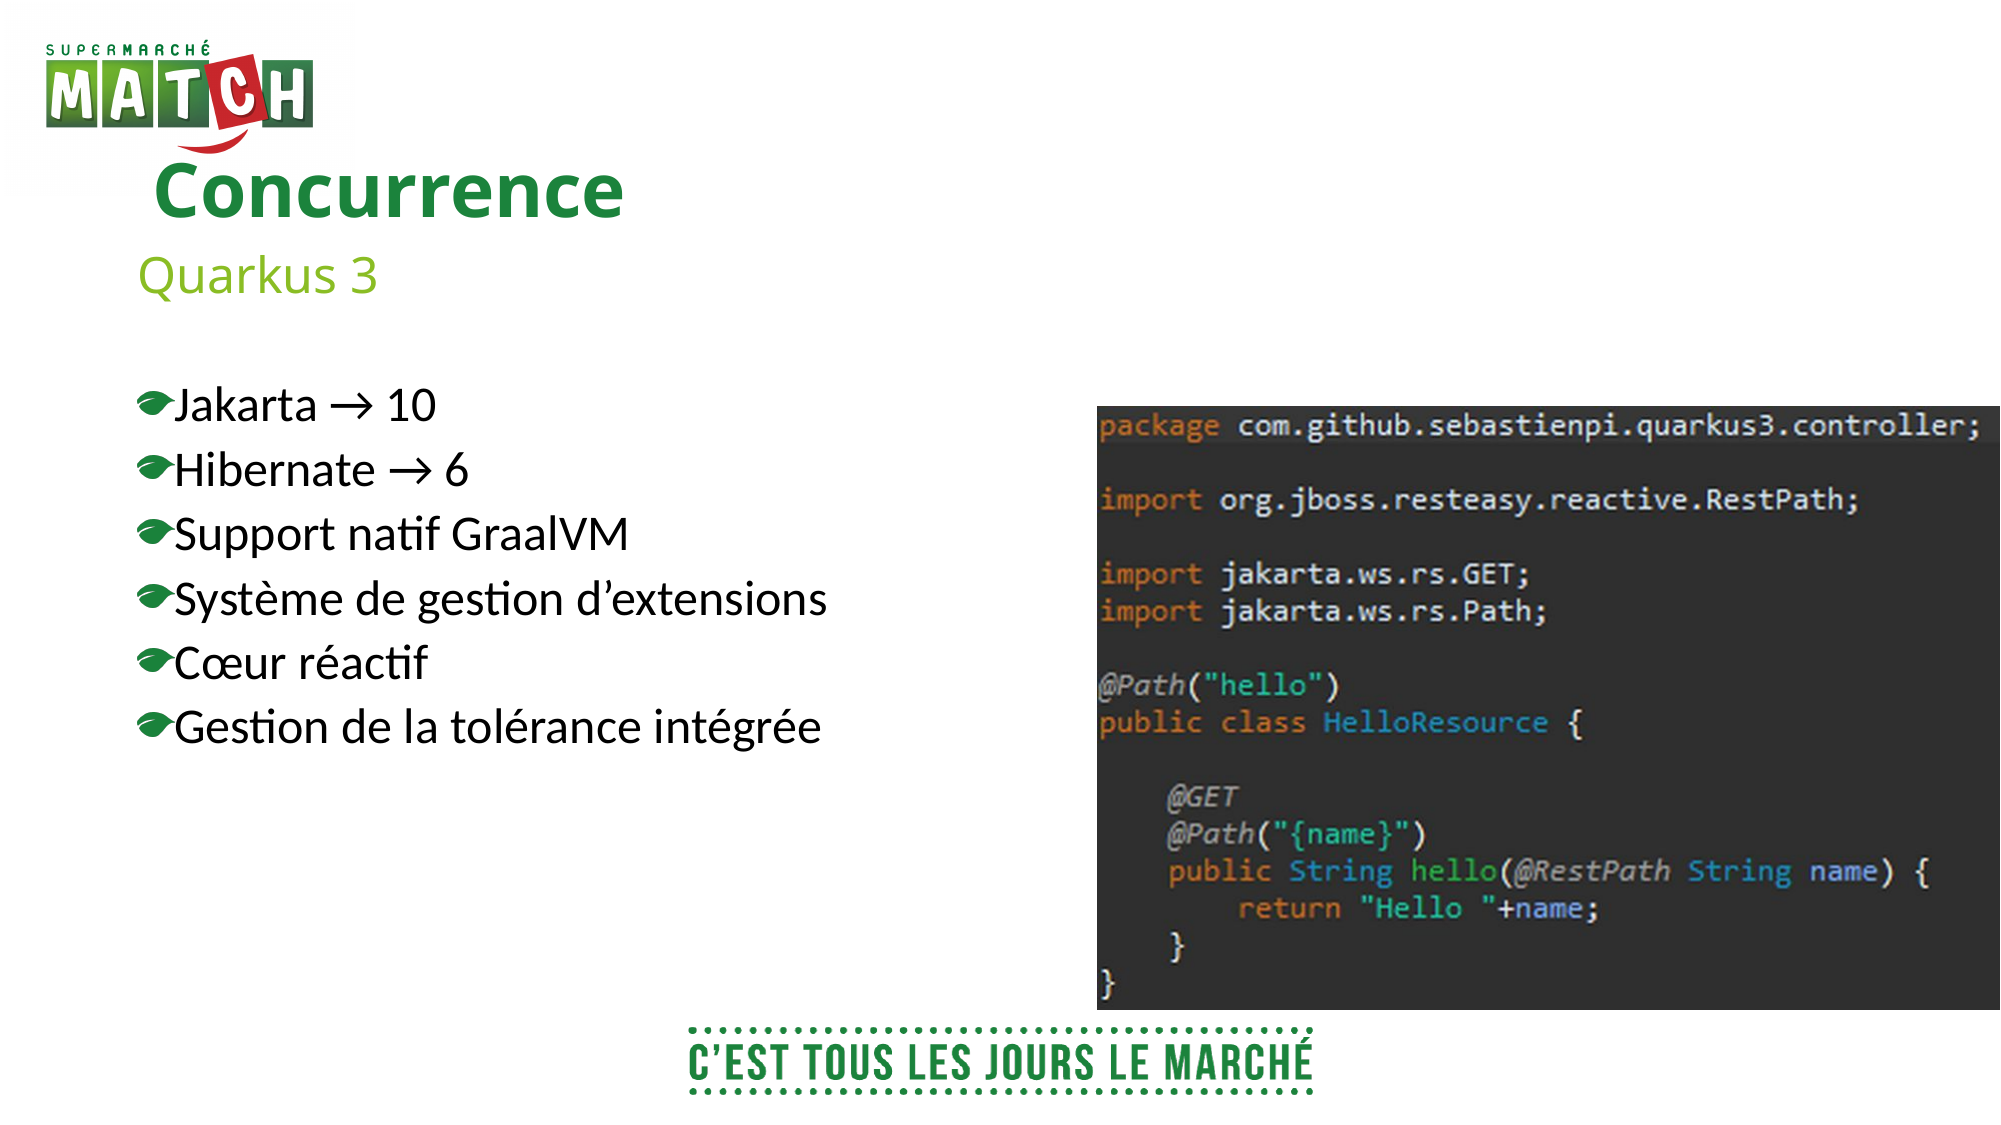

# Concurrence
Quarkus 3
Jakarta → 10
Hibernate → 6
Support natif GraalVM
Système de gestion d’extensions
Cœur réactif
Gestion de la tolérance intégrée